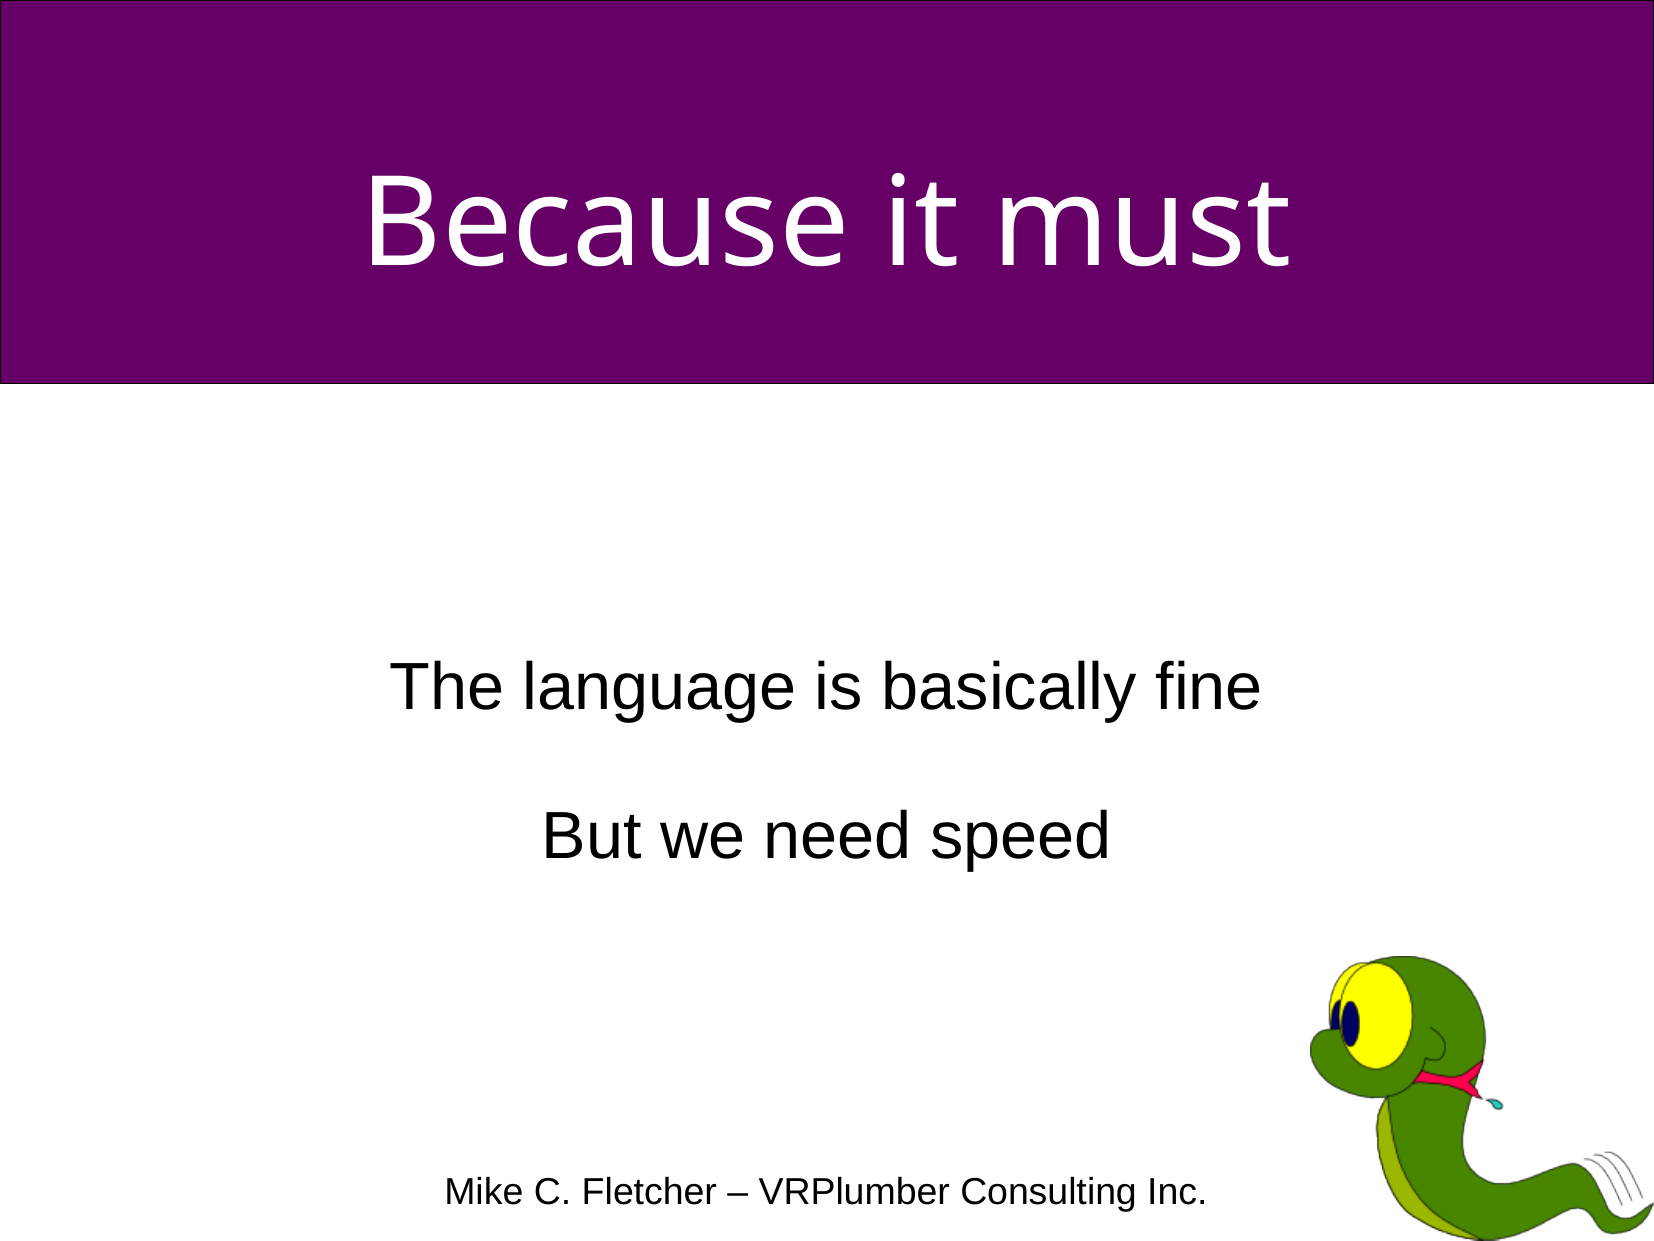

# Because it must
The language is basically fine
But we need speed